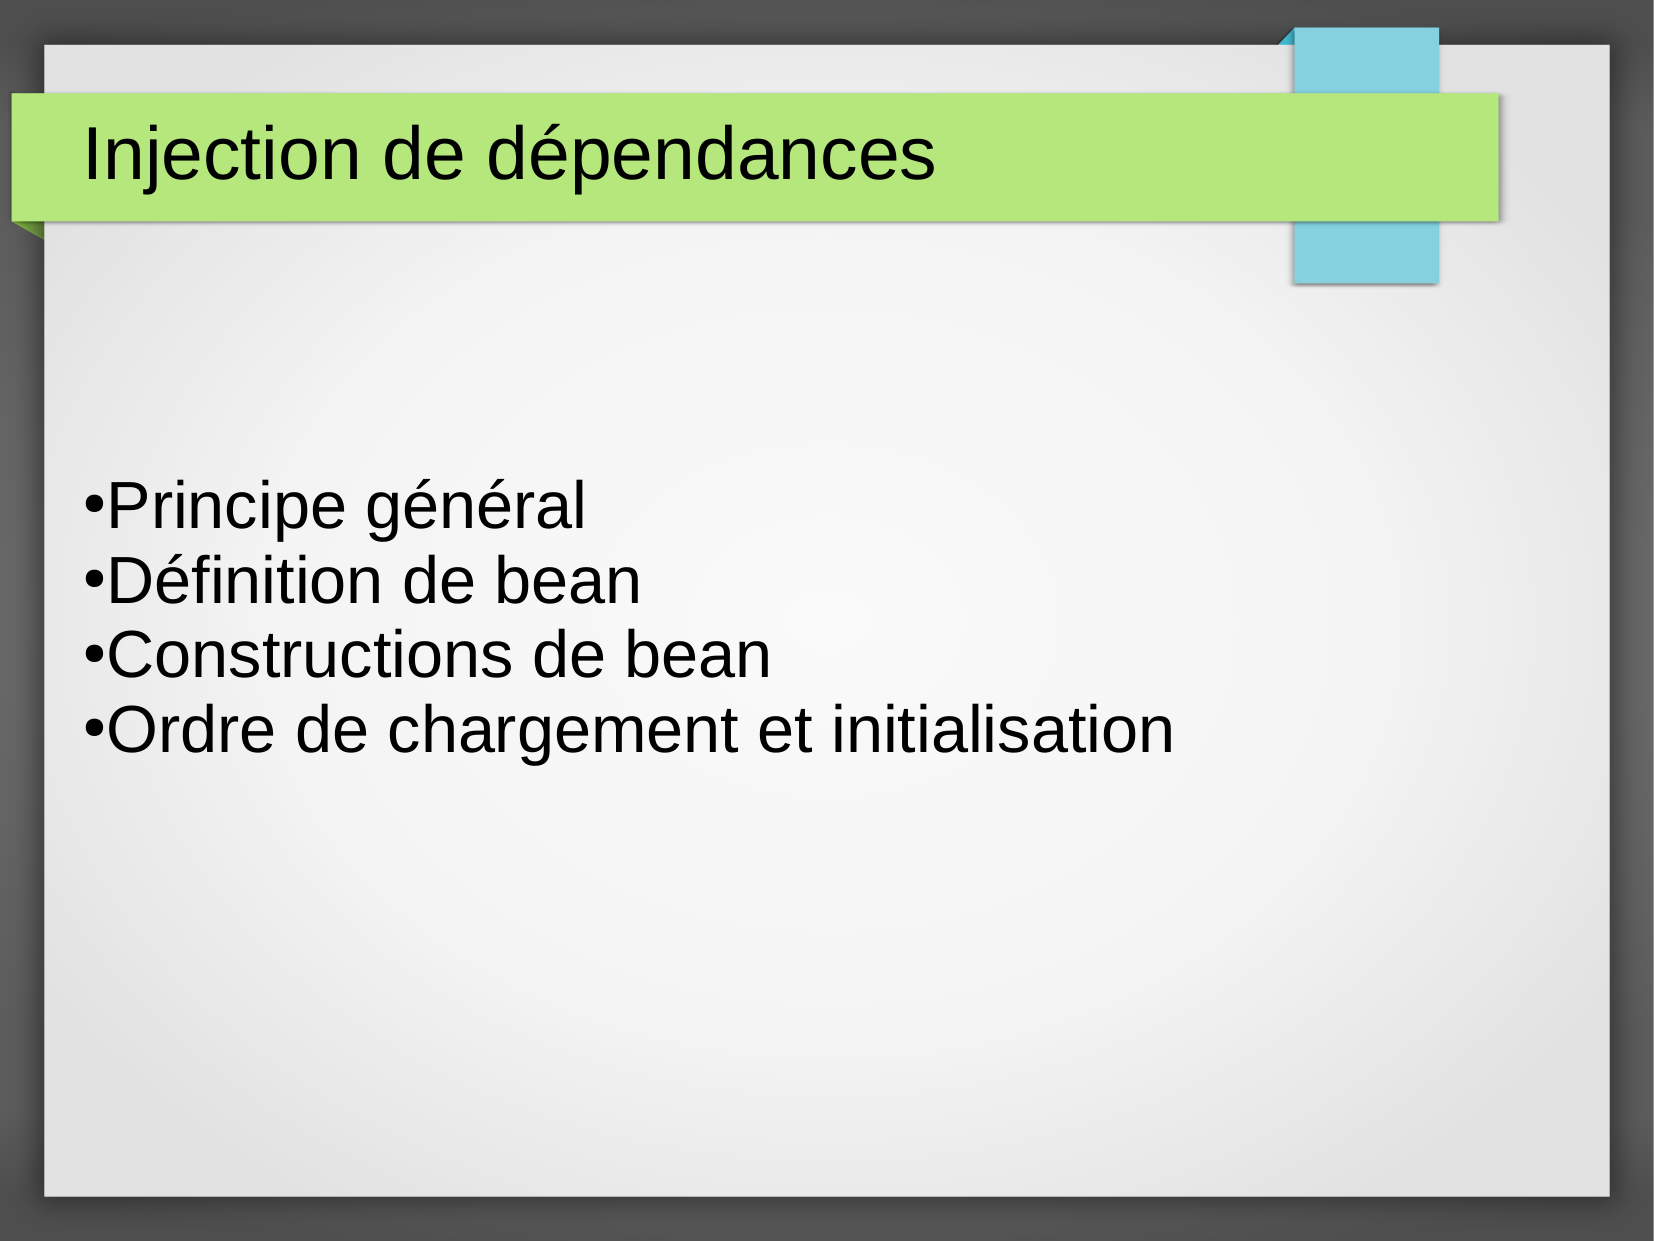

# Injection de dépendances
Principe général
Définition de bean
Constructions de bean
Ordre de chargement et initialisation